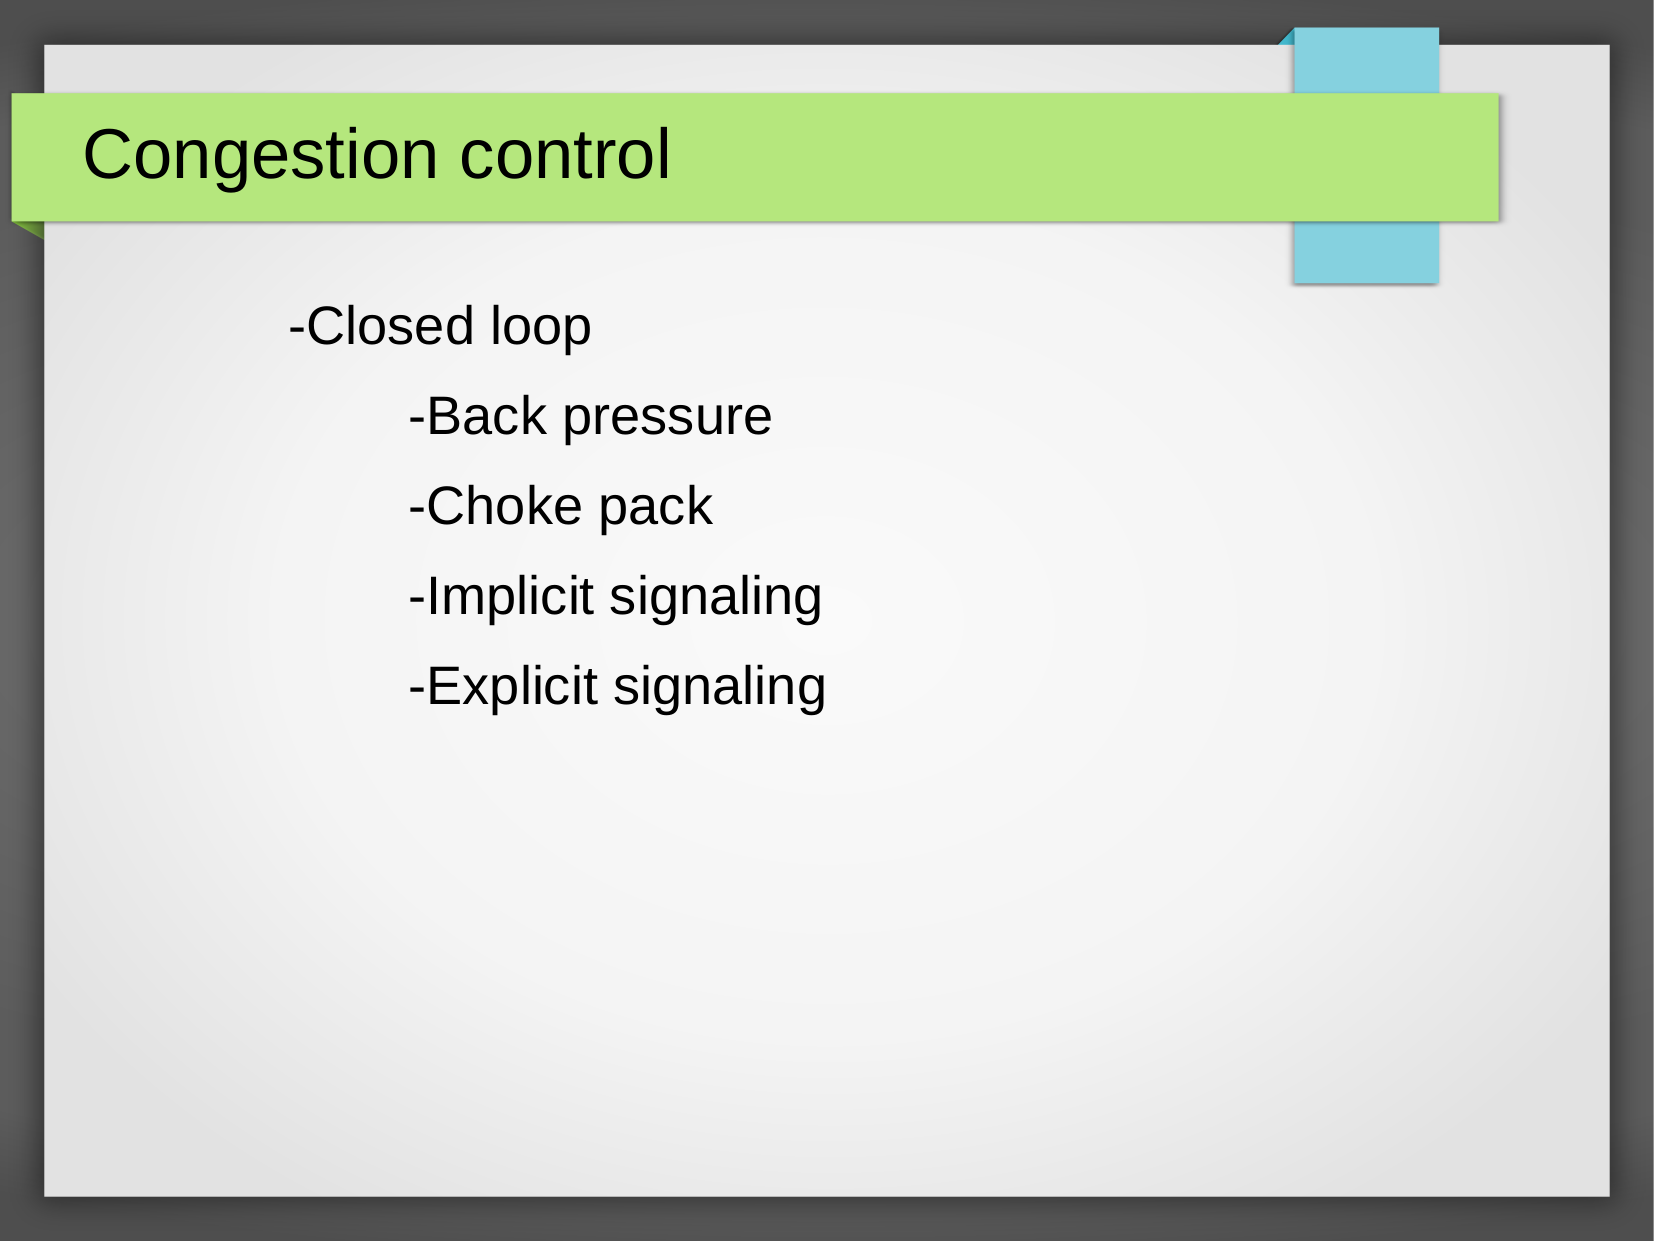

# Congestion control
 -Closed loop
 -Back pressure
 -Choke pack
 -Implicit signaling
 -Explicit signaling